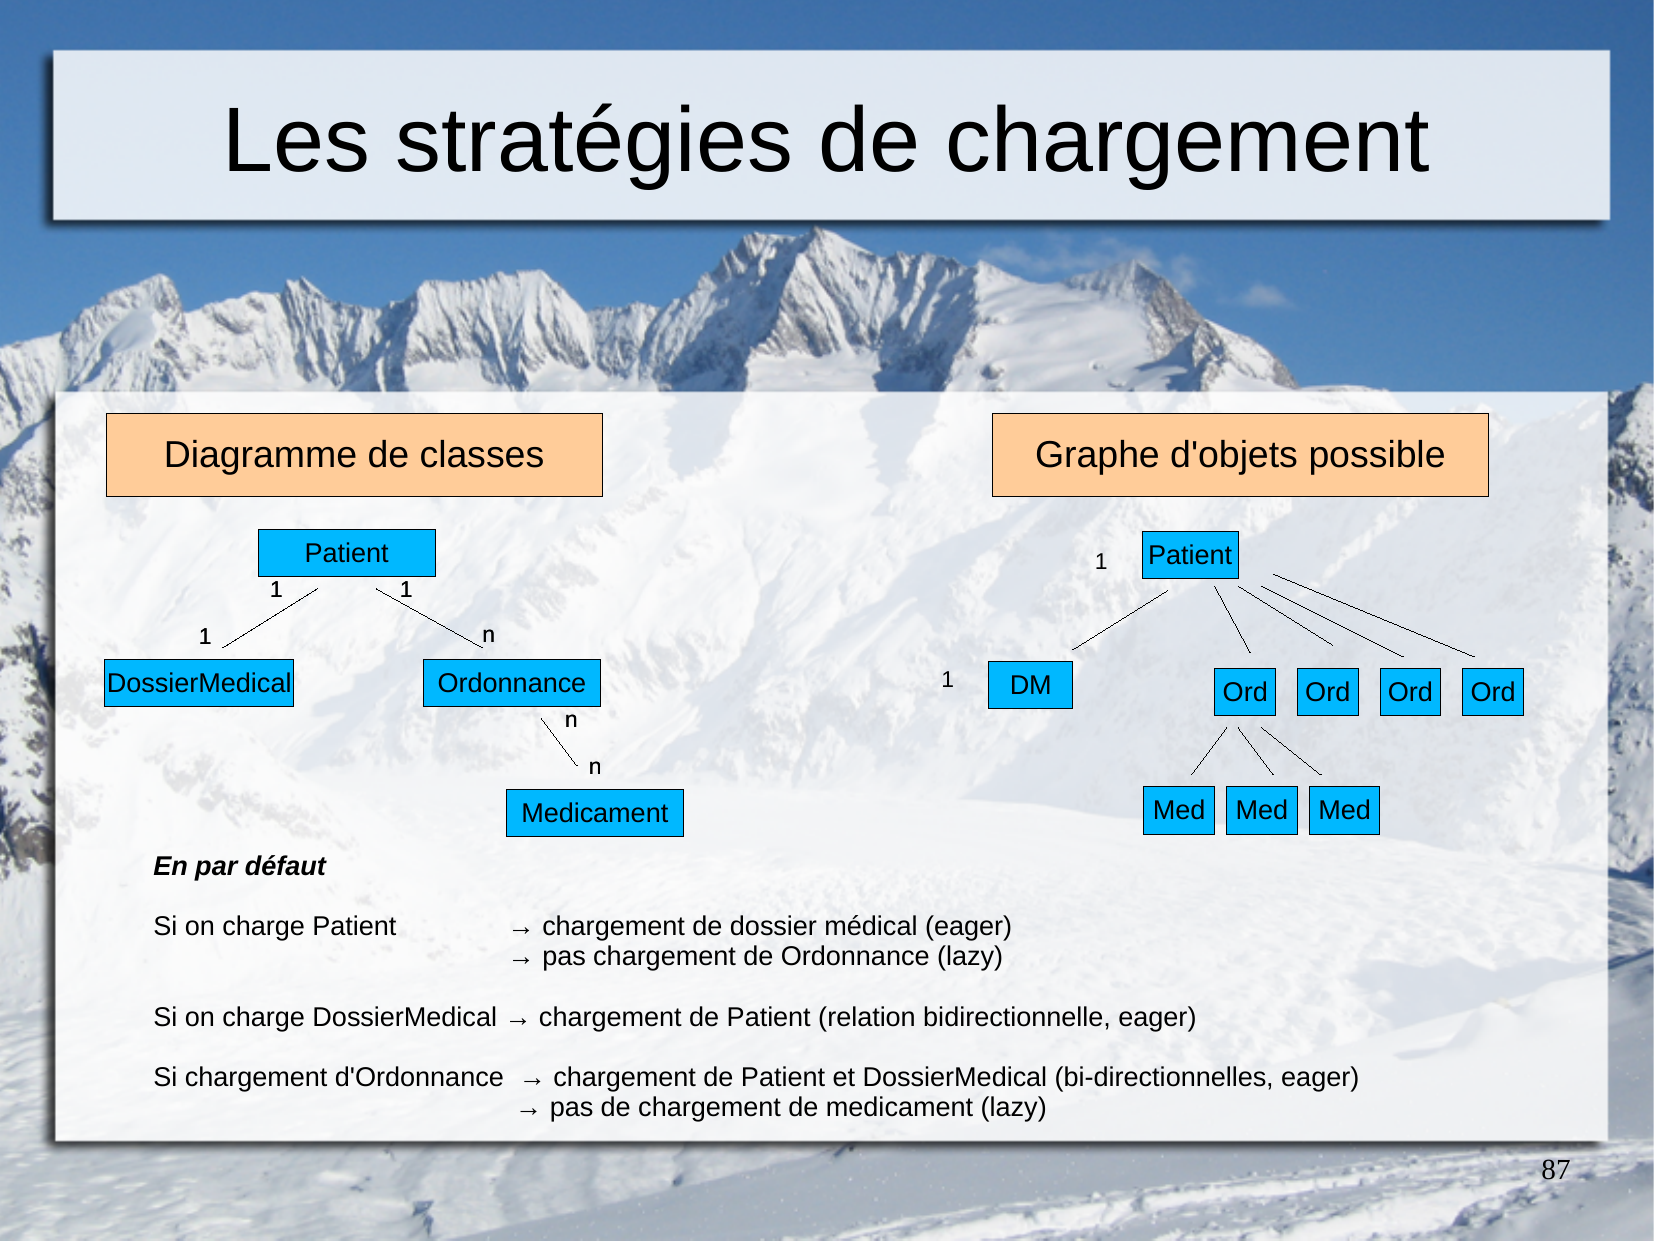

# Les stratégies de chargement
Diagramme de classes
Graphe d'objets possible
Patient
Patient
Patient
1
1
1
1
1
n
n
1
1
DossierMedical
Ordonnance
DossierMedical
Ordonnance
DM
1
Ord
Ord
Ord
Ord
n
n
n
n
Med
Med
Med
Medicament
Medicament
En par défaut
Si on charge Patient 	→ chargement de dossier médical (eager)
			→ pas chargement de Ordonnance (lazy)
Si on charge DossierMedical → chargement de Patient (relation bidirectionnelle, eager)
Si chargement d'Ordonnance → chargement de Patient et DossierMedical (bi-directionnelles, eager)
			 → pas de chargement de medicament (lazy)
87